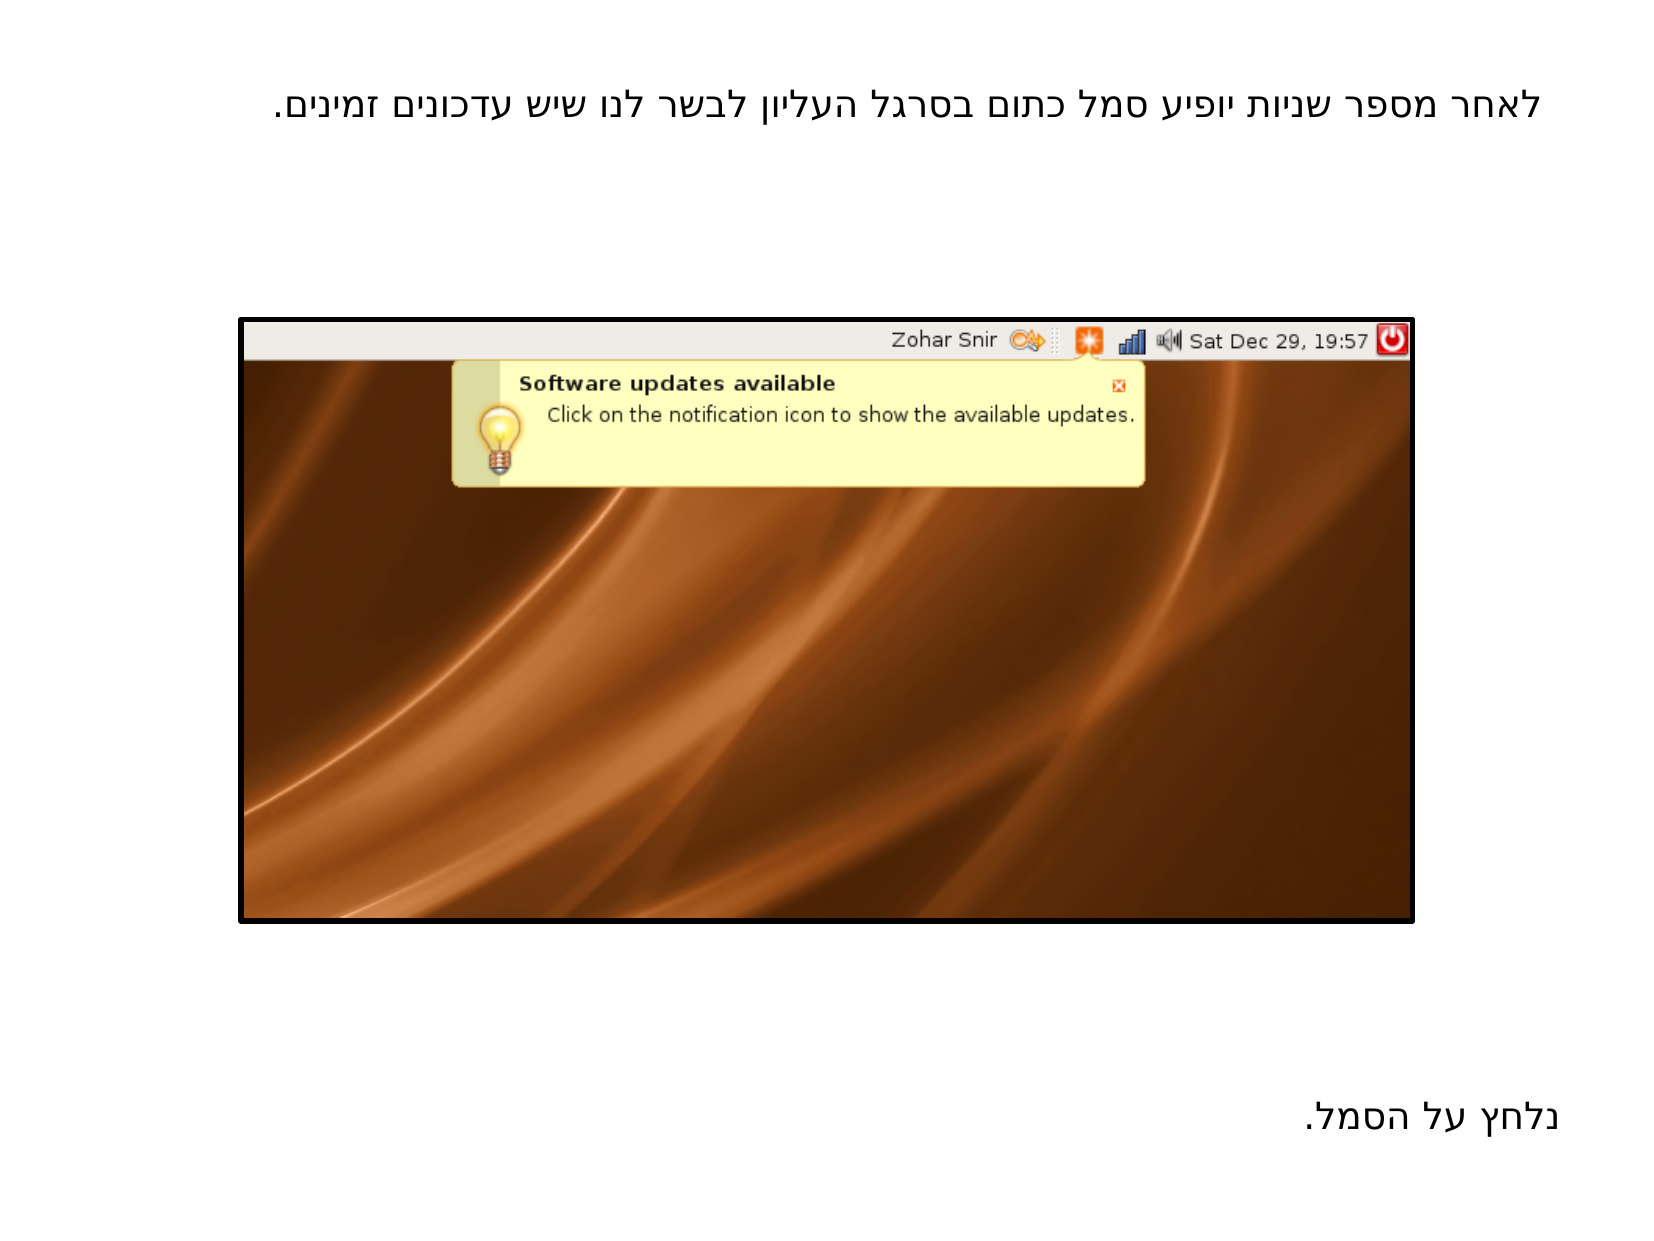

לאחר מספר שניות יופיע סמל כתום בסרגל העליון לבשר לנו שיש עדכונים זמינים.
נלחץ על הסמל.